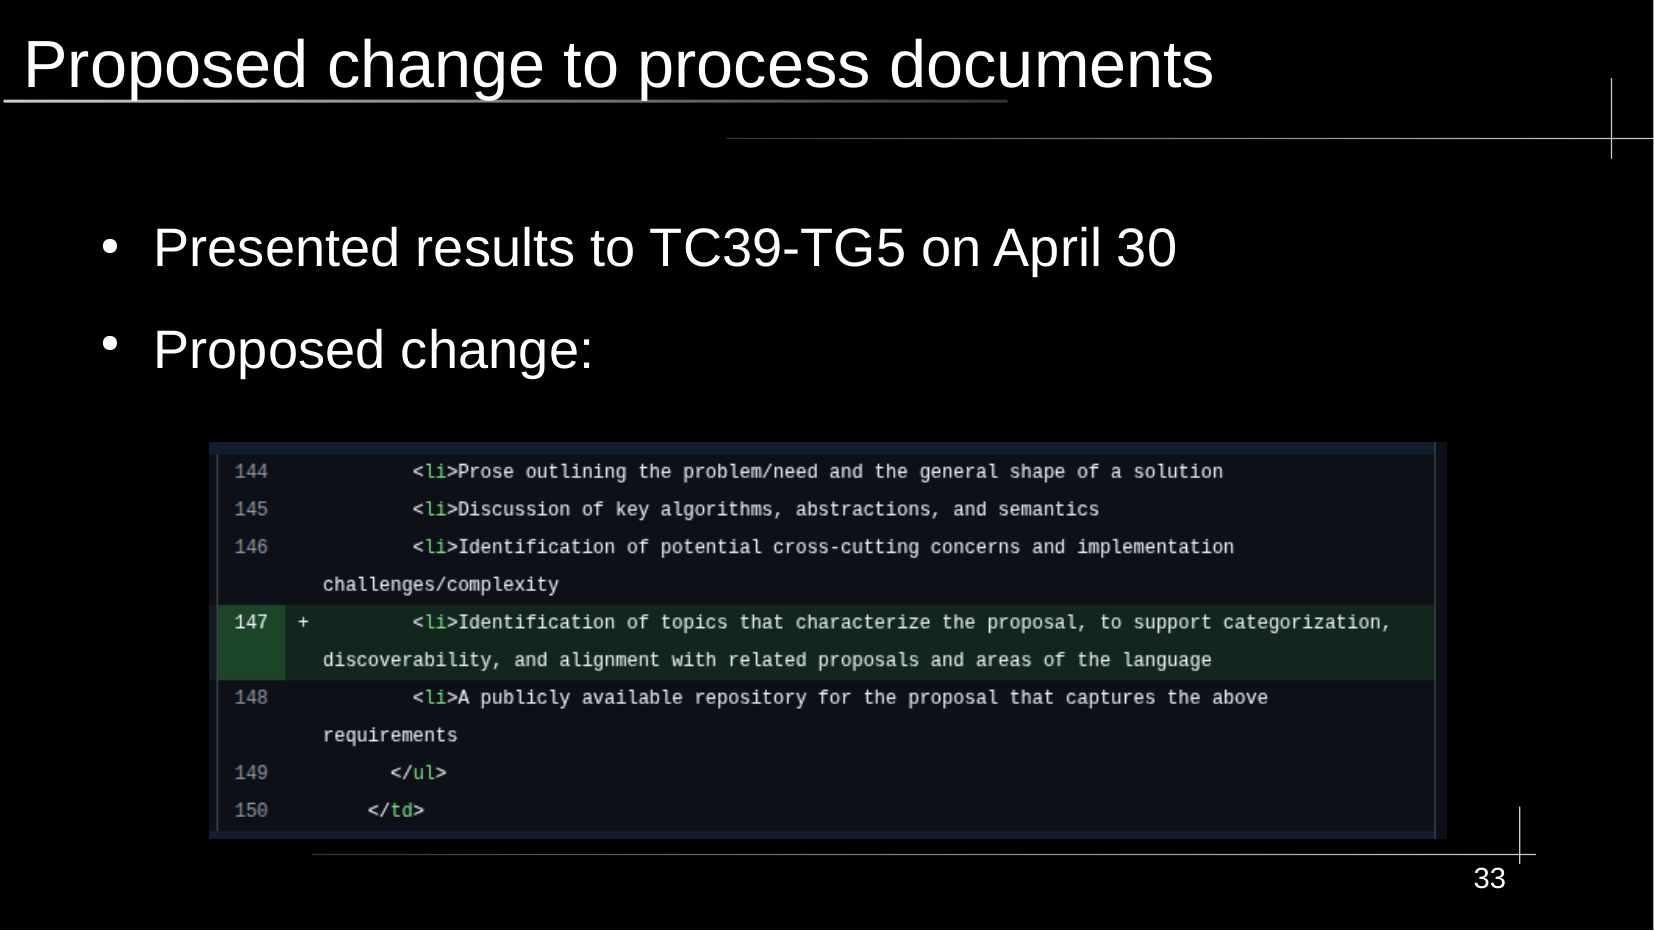

# Proposed change to process documents
Presented results to TC39-TG5 on April 30
Proposed change:
33